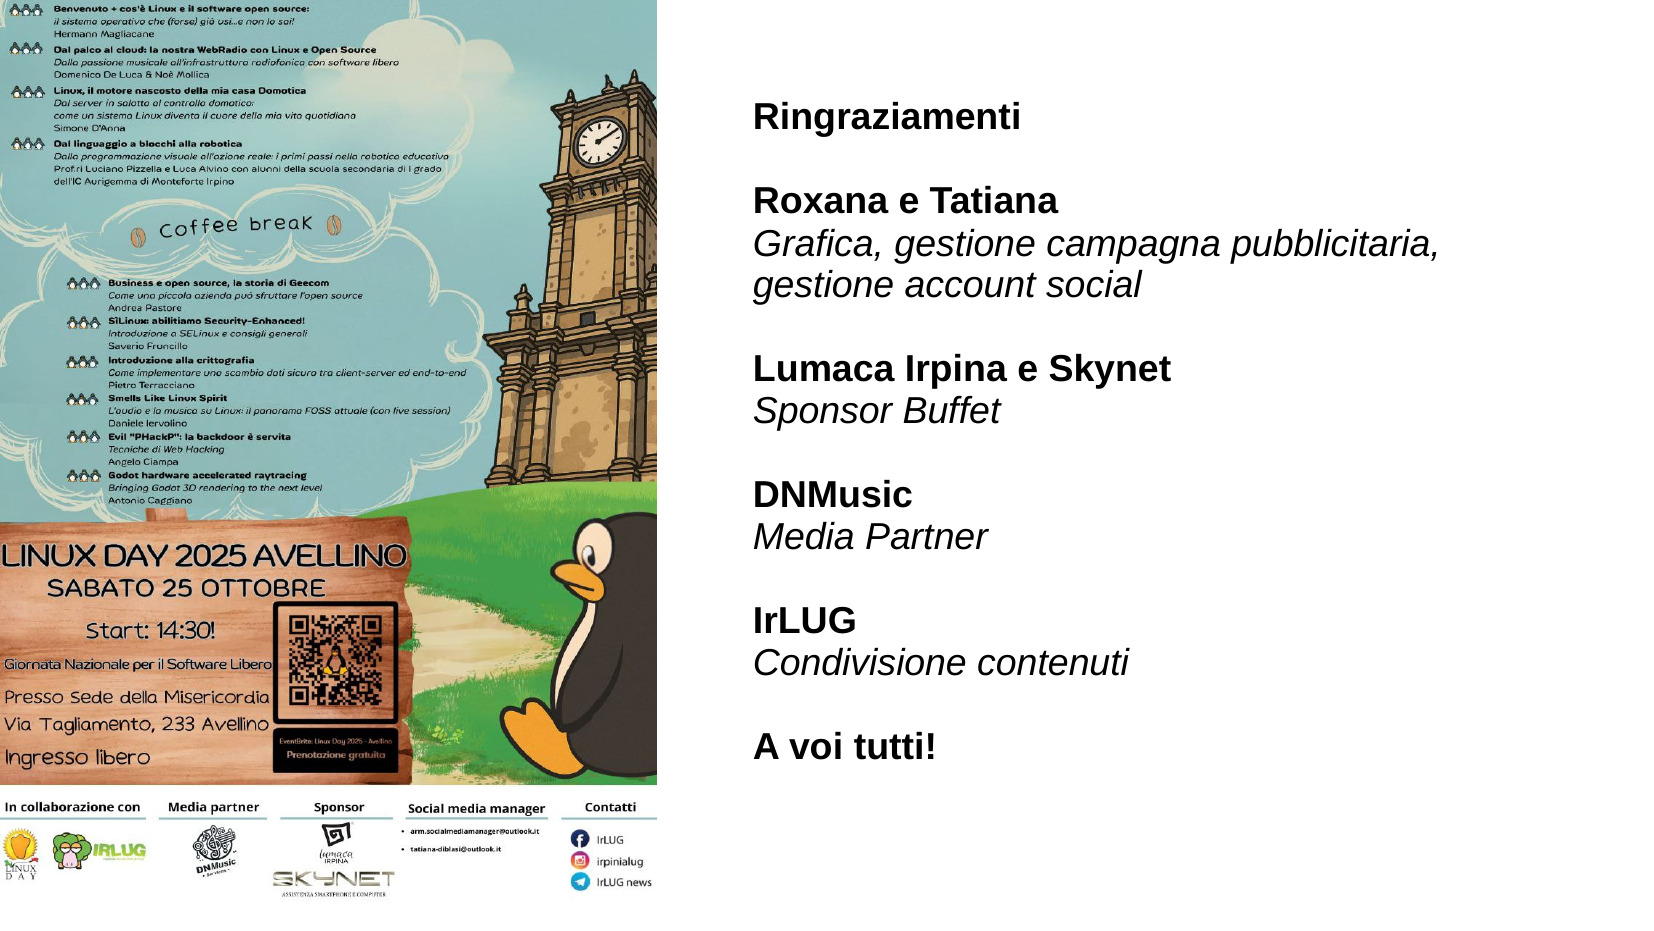

Ringraziamenti
Roxana e Tatiana
Grafica, gestione campagna pubblicitaria, gestione account social
Lumaca Irpina e Skynet
Sponsor Buffet
DNMusic
Media Partner
IrLUG
Condivisione contenuti
A voi tutti!